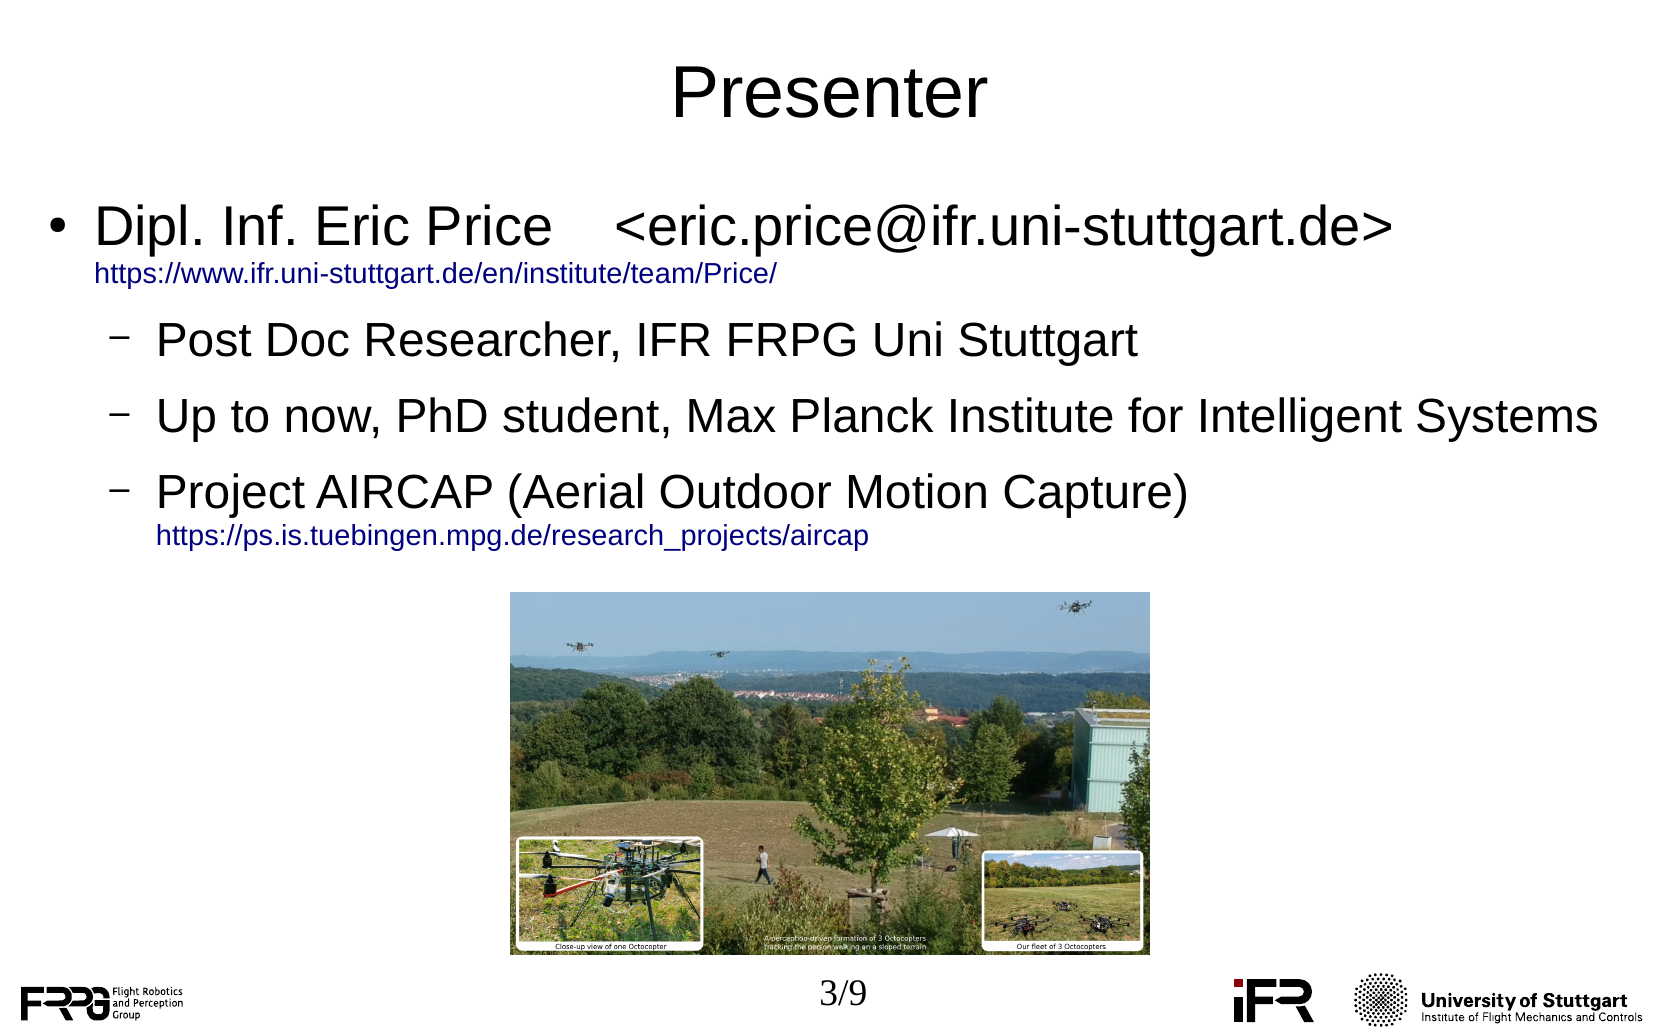

# Presenter
Dipl. Inf. Eric Price <eric.price@ifr.uni-stuttgart.de>
https://www.ifr.uni-stuttgart.de/en/institute/team/Price/
Post Doc Researcher, IFR FRPG Uni Stuttgart
Up to now, PhD student, Max Planck Institute for Intelligent Systems
Project AIRCAP (Aerial Outdoor Motion Capture)
https://ps.is.tuebingen.mpg.de/research_projects/aircap
3